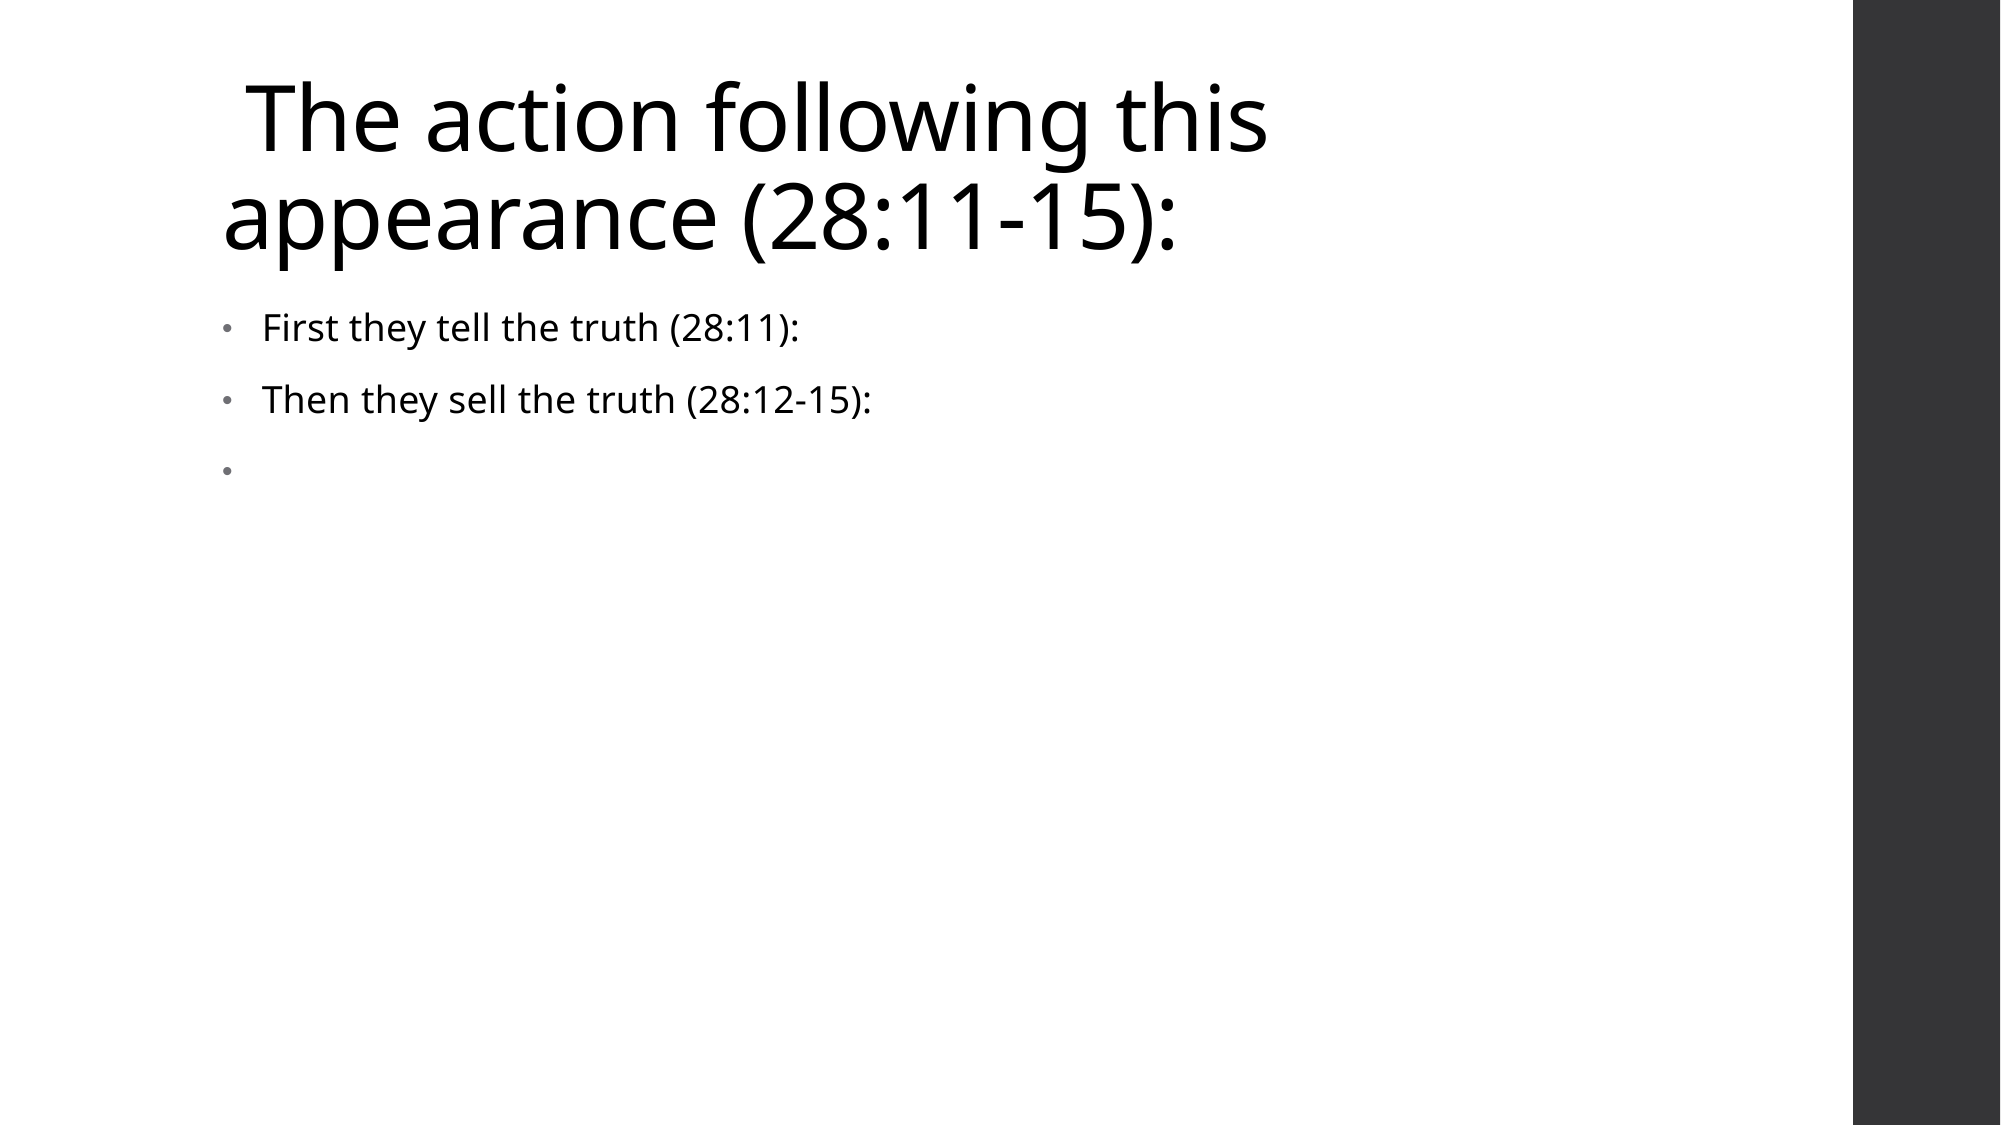

# The action following this appearance (28:11-15):
 First they tell the truth (28:11):
 Then they sell the truth (28:12-15):